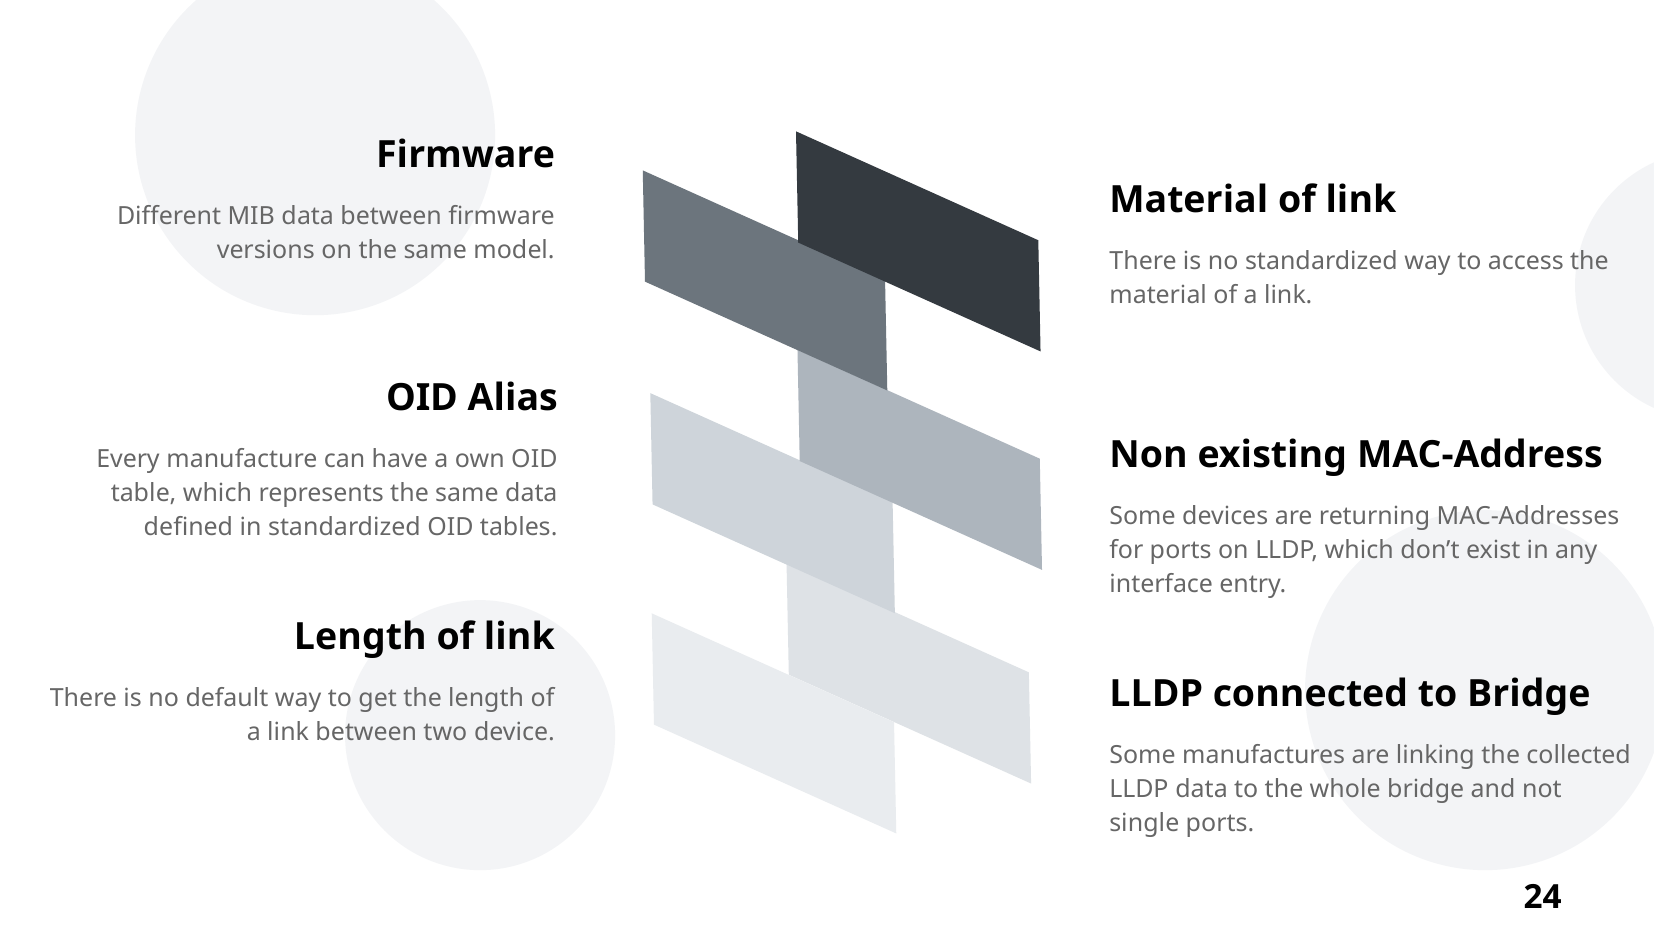

Firmware
Material of link
Different MIB data between firmware versions on the same model.
There is no standardized way to access the material of a link.
OID Alias
Non existing MAC-Address
Every manufacture can have a own OID table, which represents the same data defined in standardized OID tables.
Some devices are returning MAC-Addresses for ports on LLDP, which don’t exist in any interface entry.
Length of link
LLDP connected to Bridge
There is no default way to get the length of a link between two device.
Some manufactures are linking the collected LLDP data to the whole bridge and not single ports.